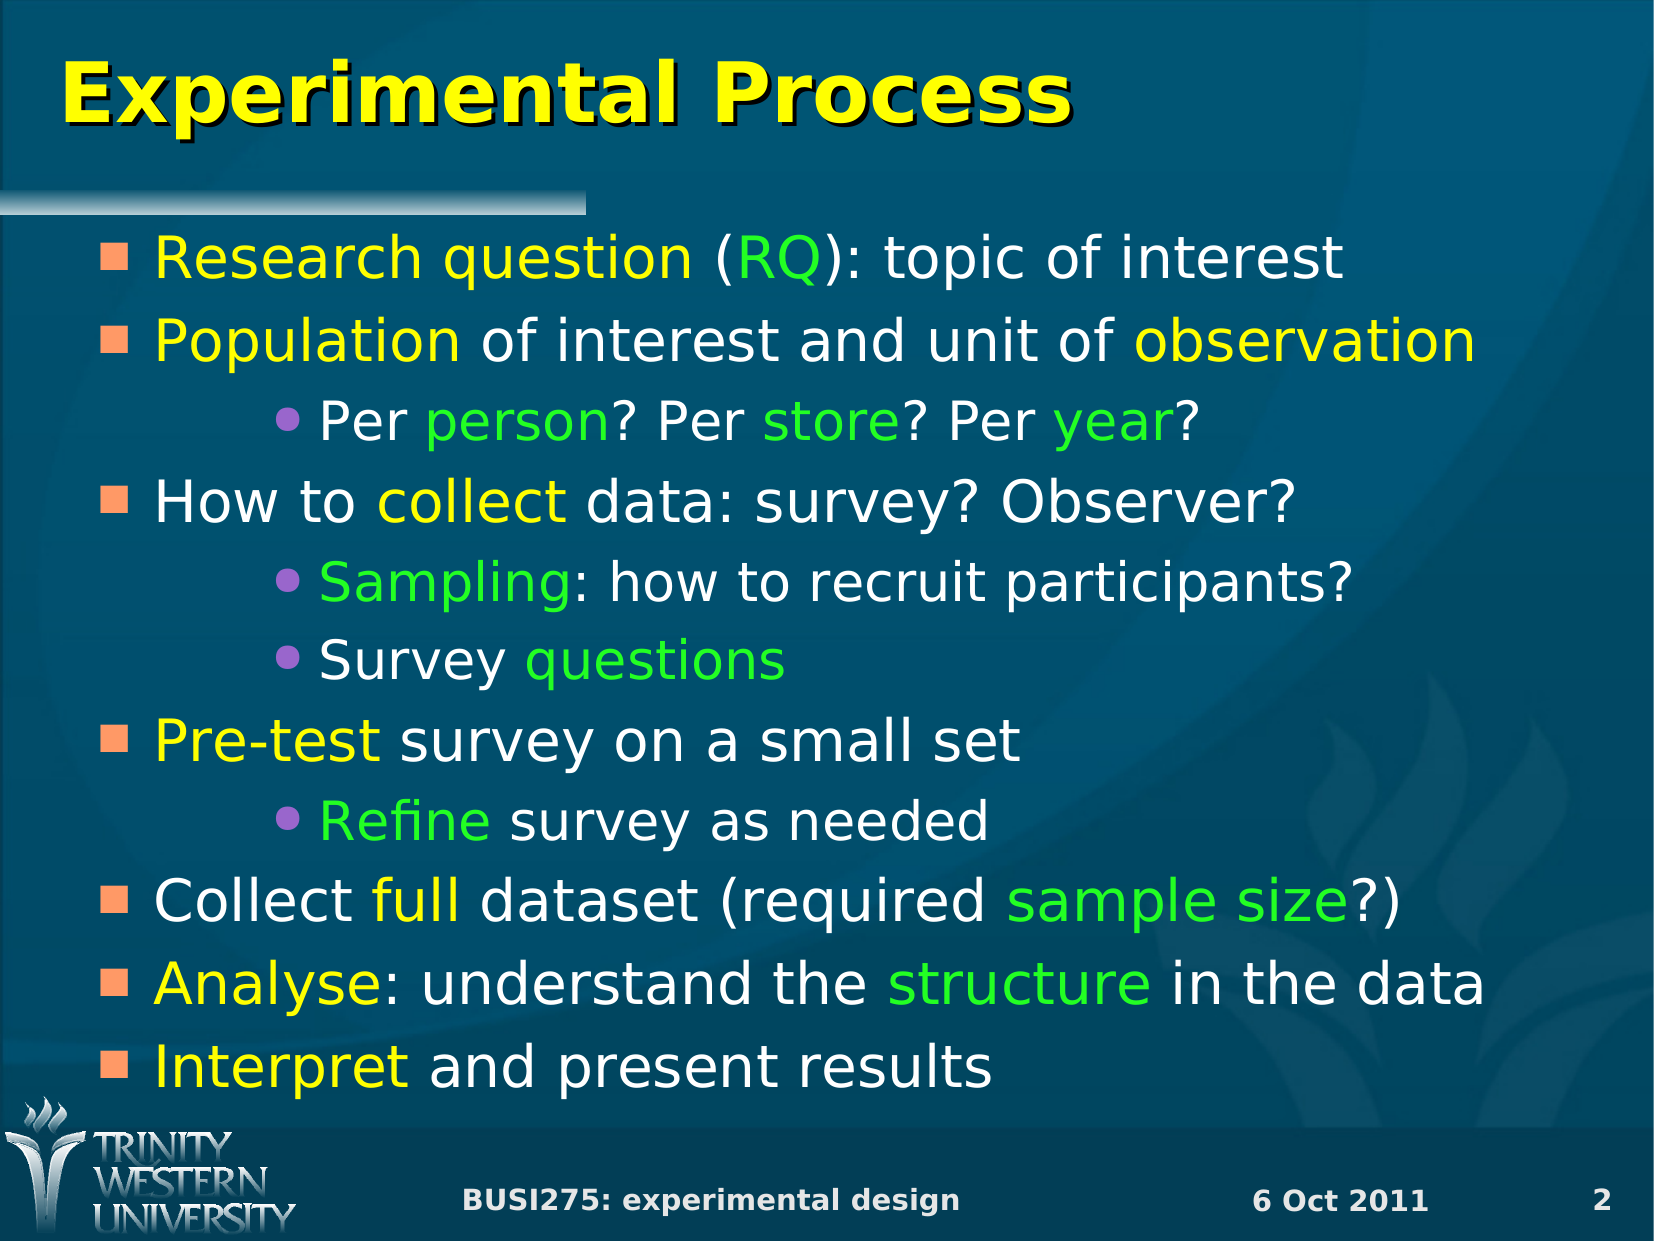

# Experimental Process
Research question (RQ): topic of interest
Population of interest and unit of observation
Per person? Per store? Per year?
How to collect data: survey? Observer?
Sampling: how to recruit participants?
Survey questions
Pre-test survey on a small set
Refine survey as needed
Collect full dataset (required sample size?)
Analyse: understand the structure in the data
Interpret and present results
BUSI275: experimental design
6 Oct 2011
2